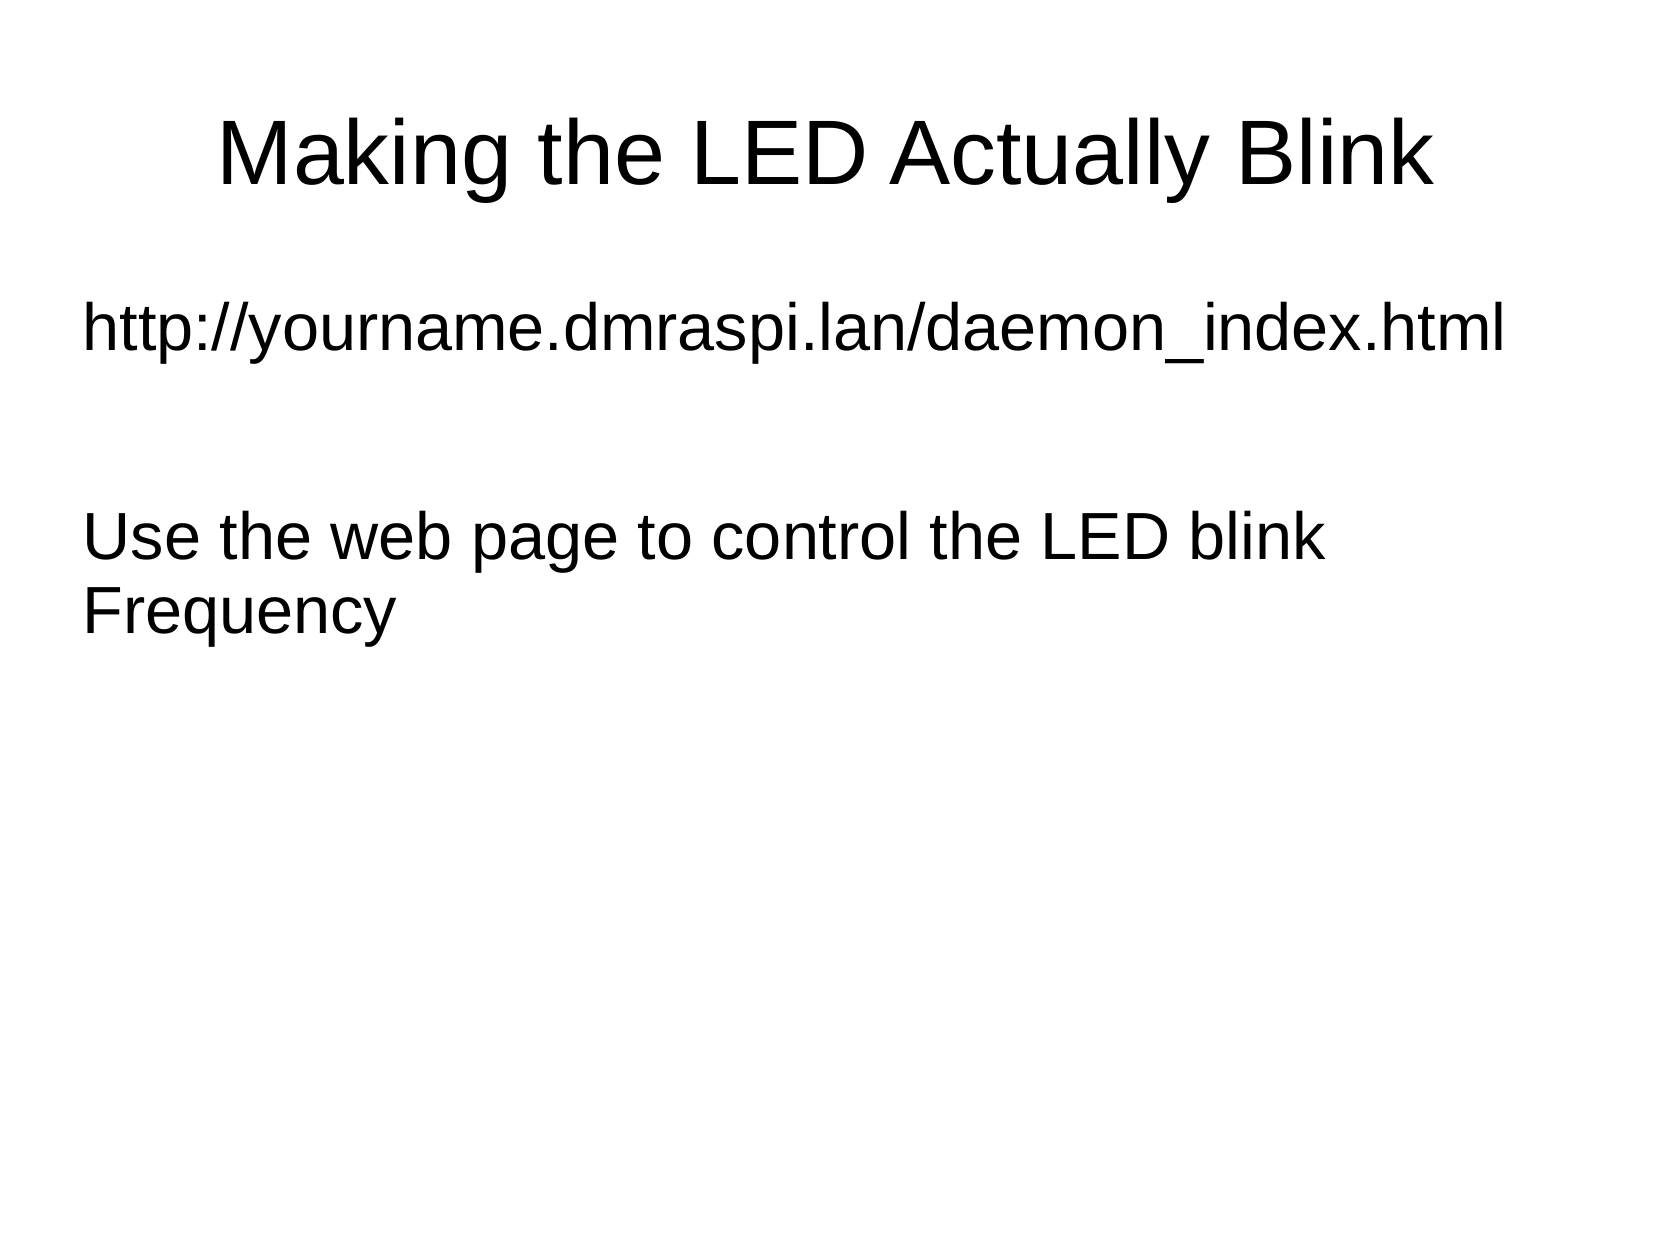

# Making the LED Actually Blink
http://yourname.dmraspi.lan/daemon_index.html
Use the web page to control the LED blink Frequency